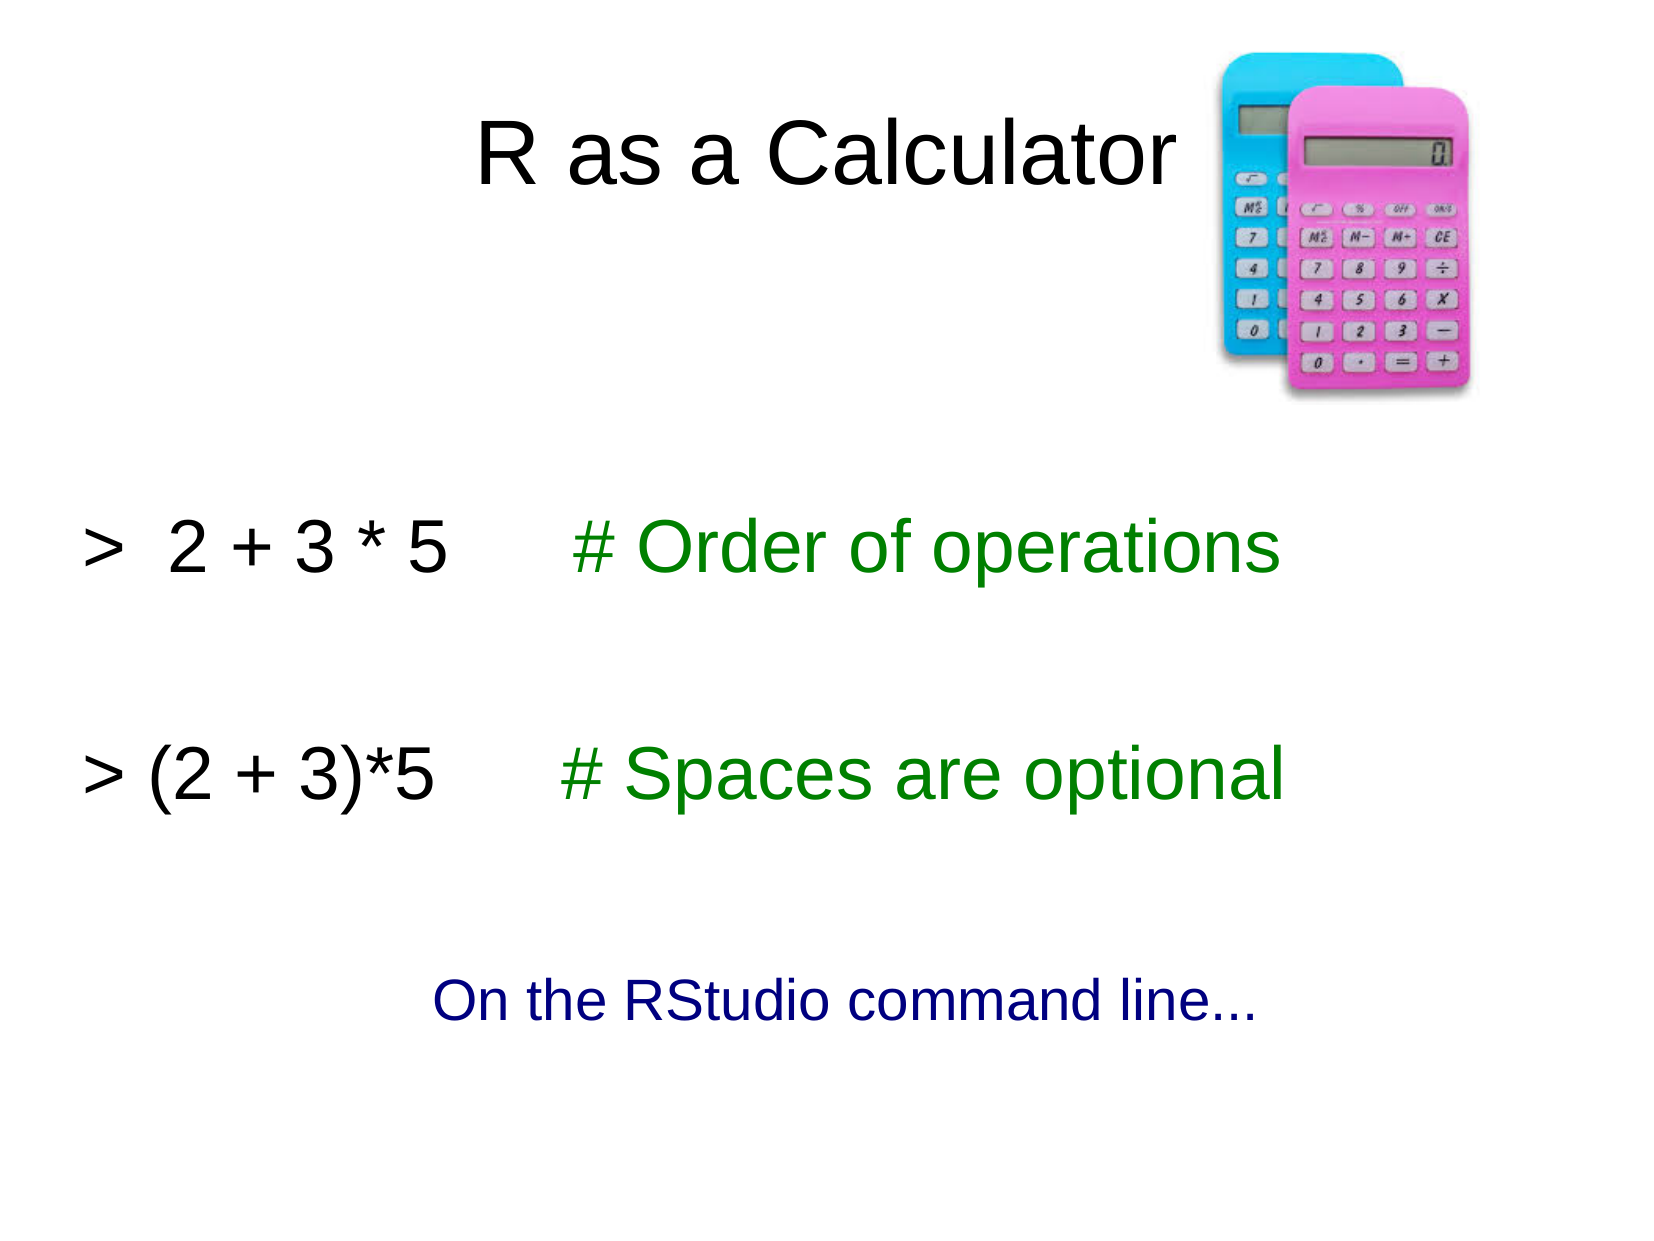

# R as a Calculator
> 2 + 3 * 5 # Order of operations
> (2 + 3)*5 # Spaces are optional
On the RStudio command line...